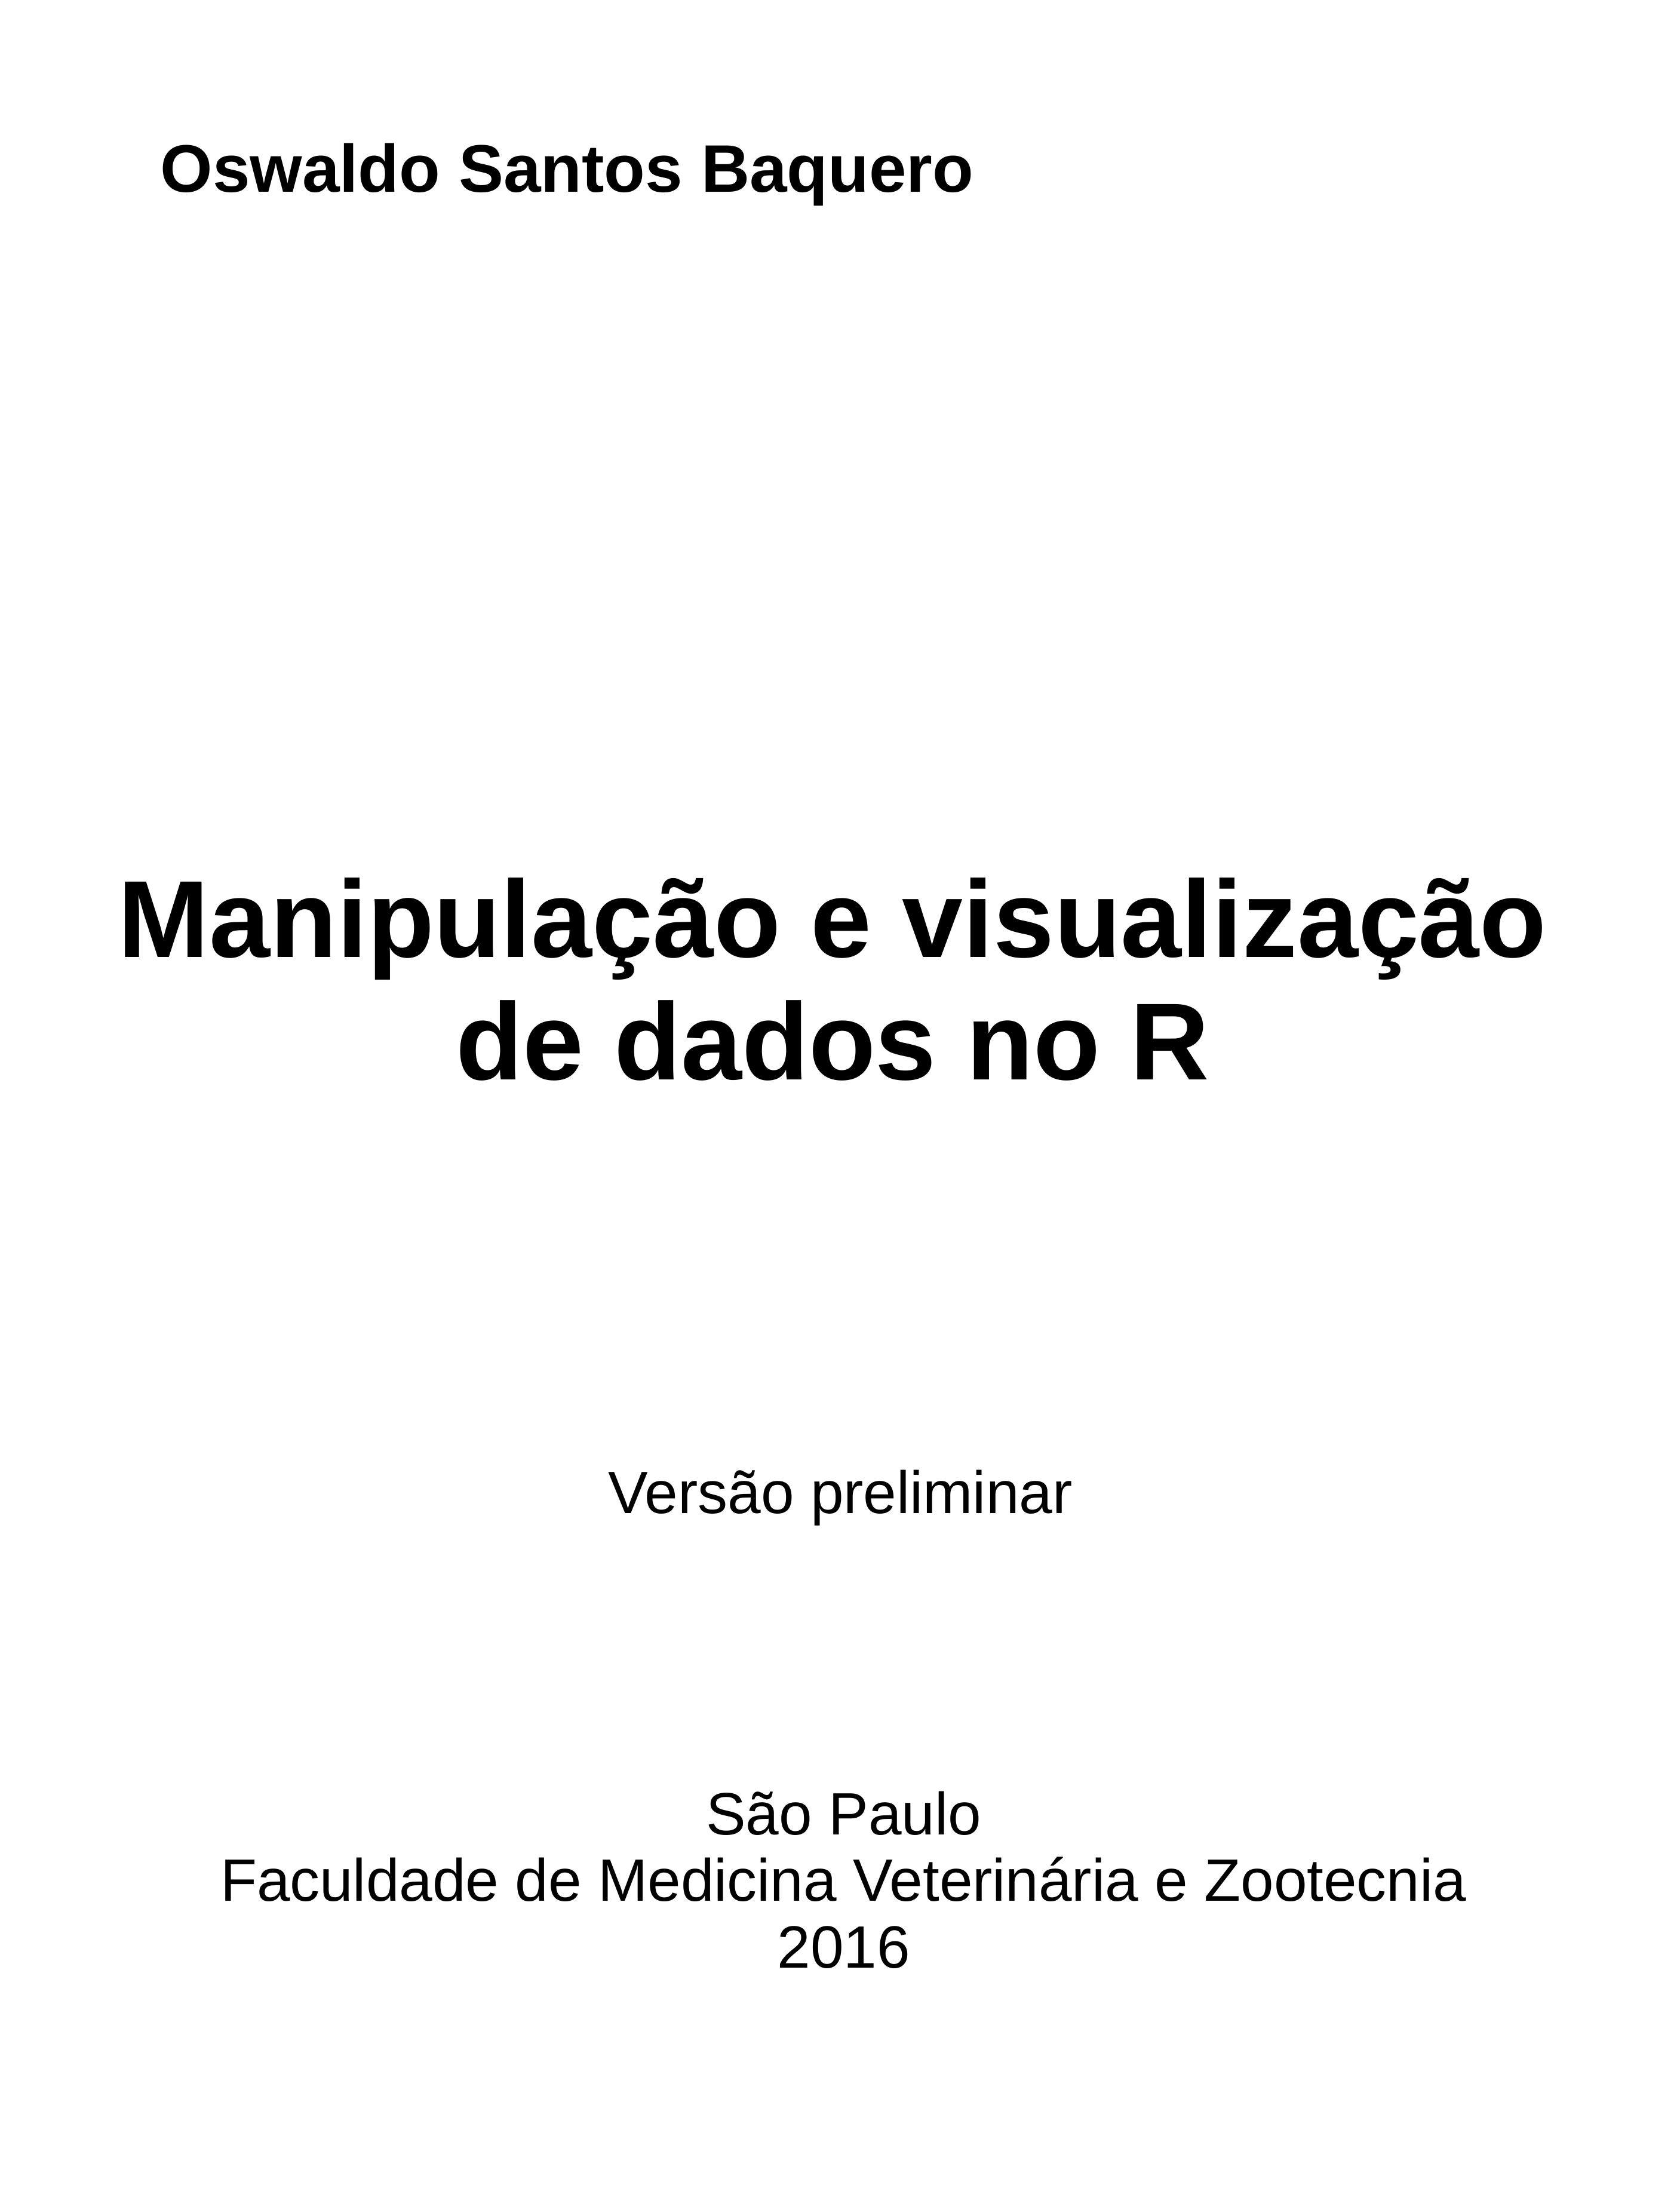

Oswaldo Santos Baquero
Manipulação e visualização de dados no R
Versão preliminar
São Paulo
Faculdade de Medicina Veterinária e Zootecnia
2016